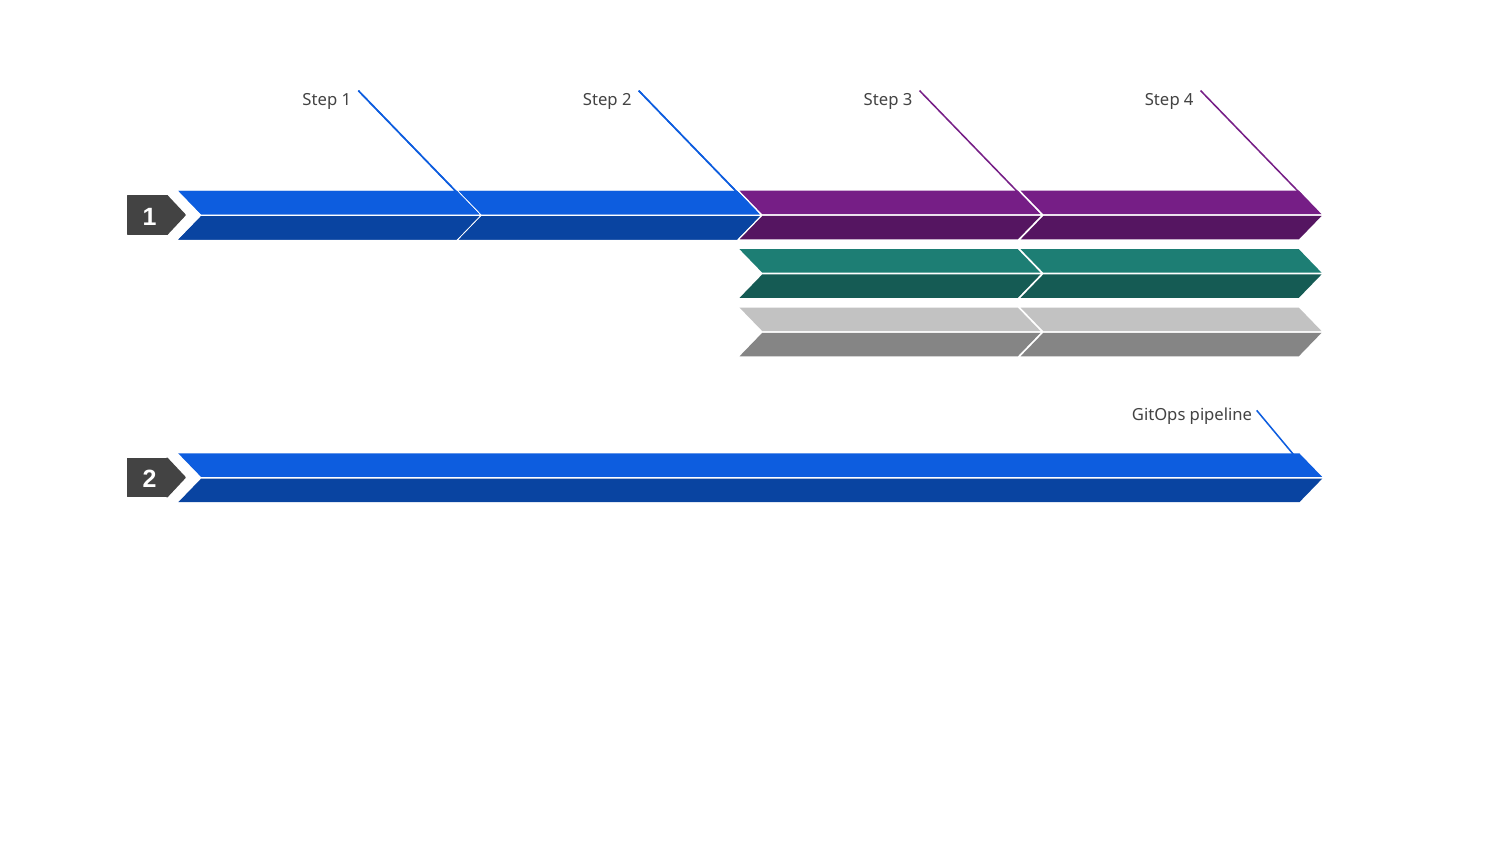

Step 3
Step 4
Step 1
Step 2
1
GitOps pipeline
2